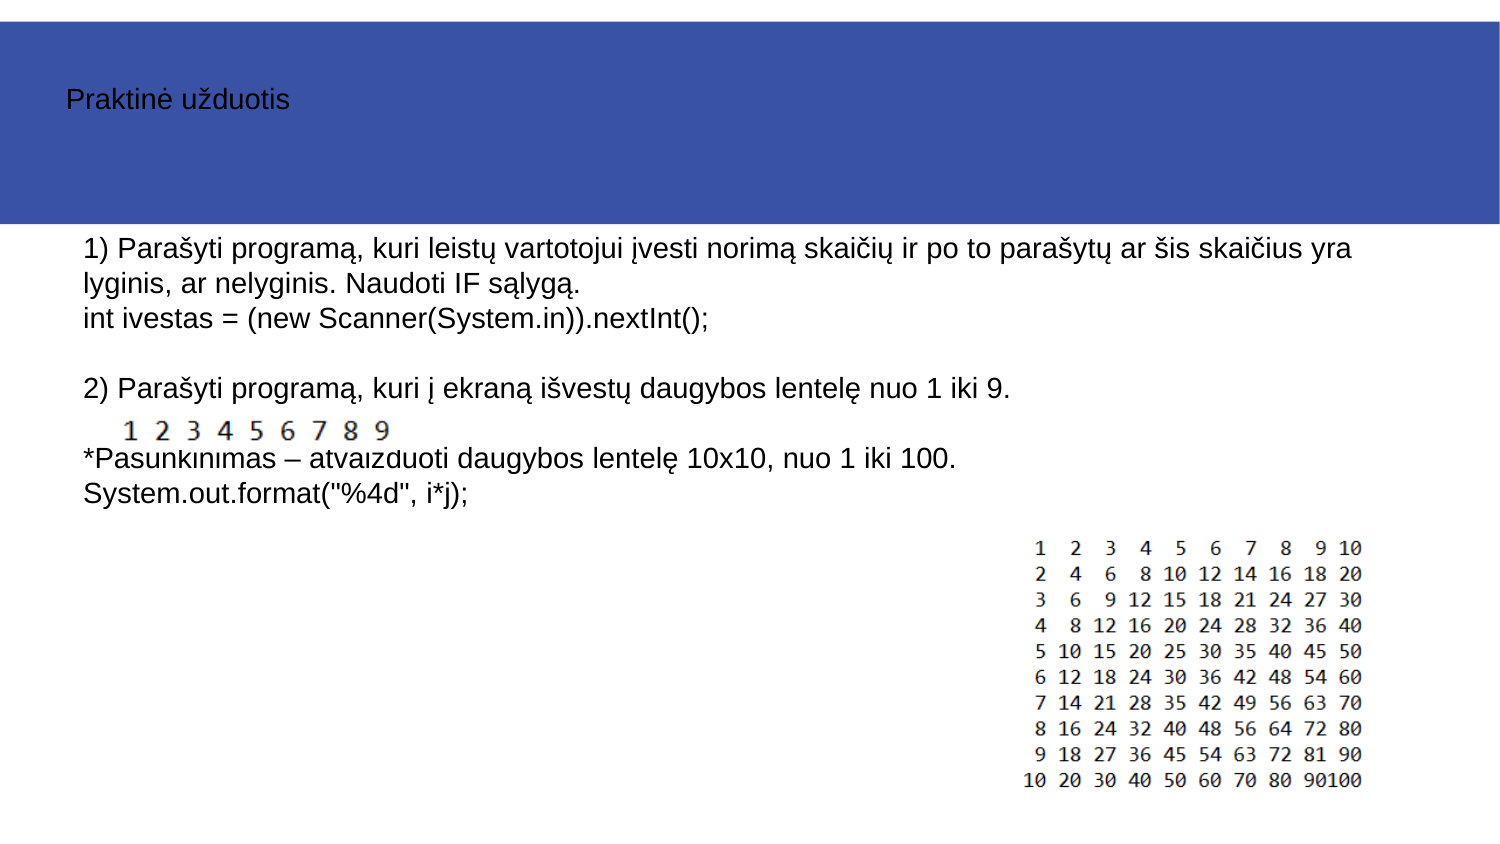

# Praktinė užduotis
1) Parašyti programą, kuri leistų vartotojui įvesti norimą skaičių ir po to parašytų ar šis skaičius yra lyginis, ar nelyginis. Naudoti IF sąlygą.
int ivestas = (new Scanner(System.in)).nextInt();
2) Parašyti programą, kuri į ekraną išvestų daugybos lentelę nuo 1 iki 9.
*Pasunkinimas – atvaizduoti daugybos lentelę 10x10, nuo 1 iki 100.
System.out.format("%4d", i*j);